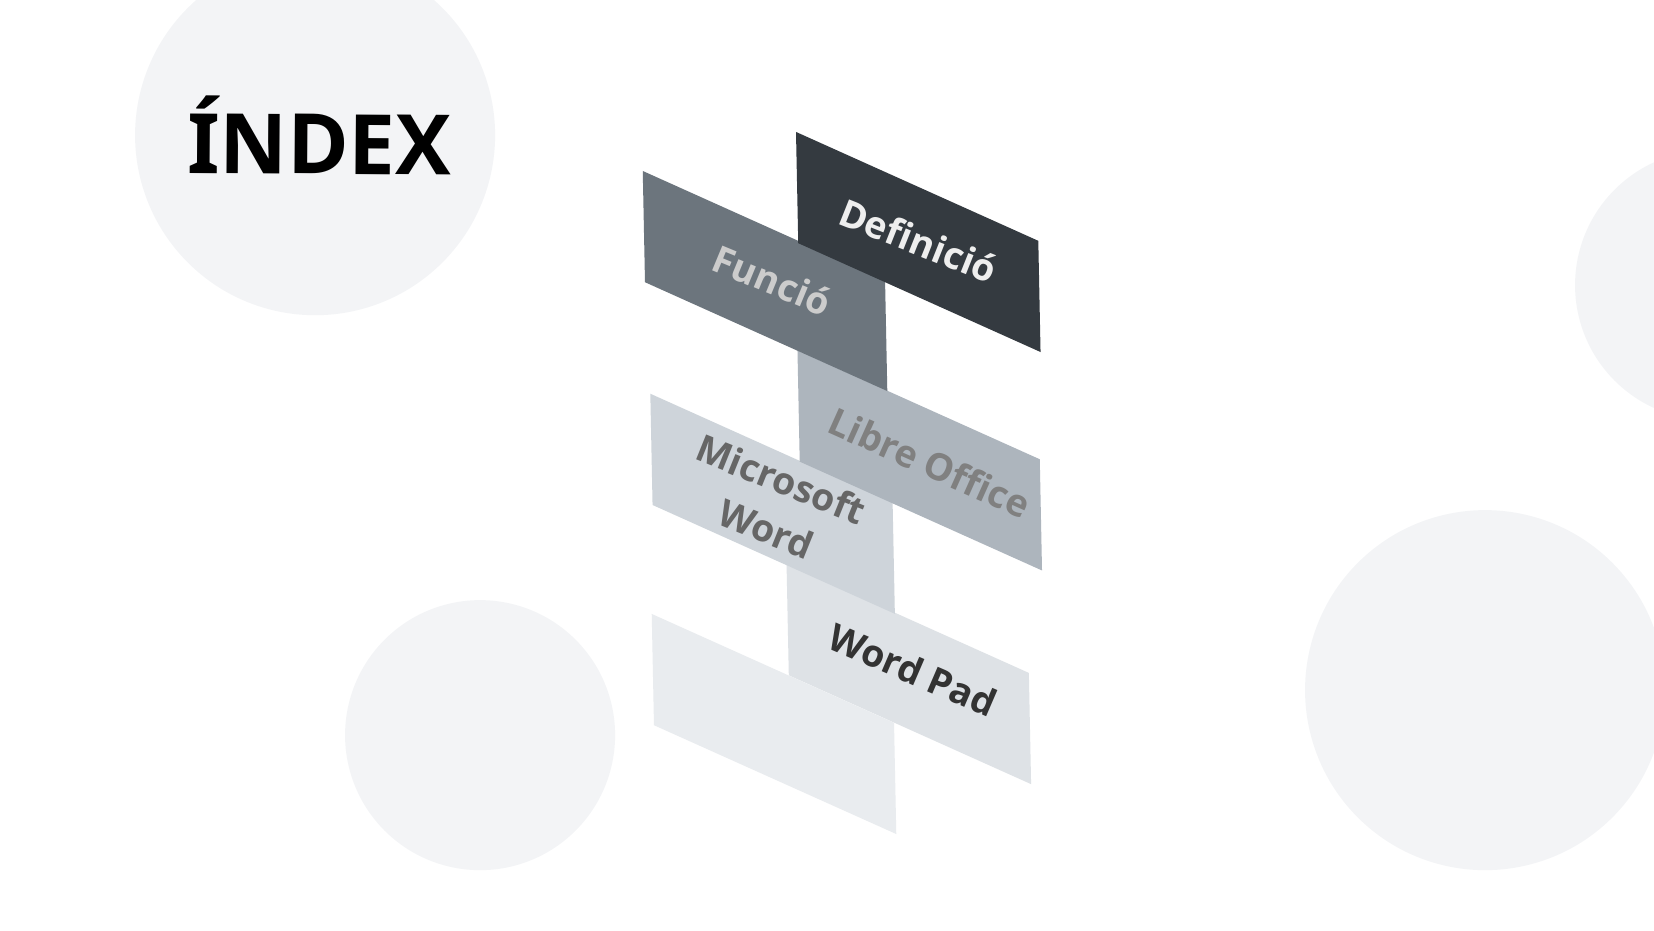

ÍNDEX
Definició
Funció
Microsoft
Word
Libre Office
Word Pad